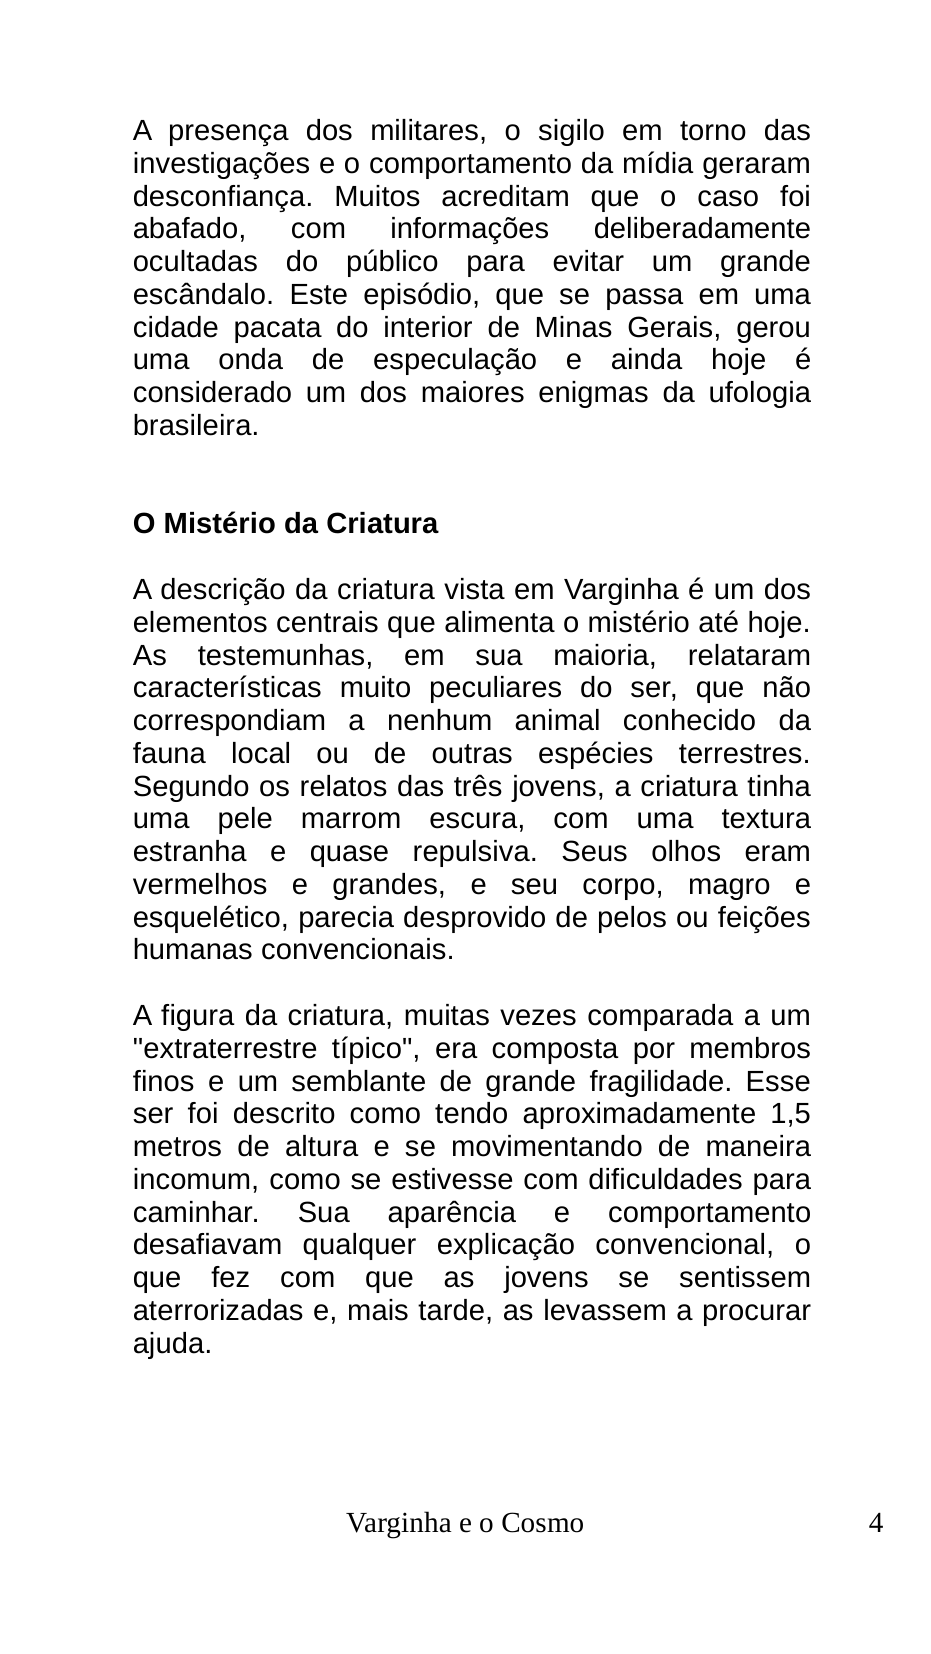

A presença dos militares, o sigilo em torno das investigações e o comportamento da mídia geraram desconfiança. Muitos acreditam que o caso foi abafado, com informações deliberadamente ocultadas do público para evitar um grande escândalo. Este episódio, que se passa em uma cidade pacata do interior de Minas Gerais, gerou uma onda de especulação e ainda hoje é considerado um dos maiores enigmas da ufologia brasileira.
O Mistério da Criatura
A descrição da criatura vista em Varginha é um dos elementos centrais que alimenta o mistério até hoje. As testemunhas, em sua maioria, relataram características muito peculiares do ser, que não correspondiam a nenhum animal conhecido da fauna local ou de outras espécies terrestres. Segundo os relatos das três jovens, a criatura tinha uma pele marrom escura, com uma textura estranha e quase repulsiva. Seus olhos eram vermelhos e grandes, e seu corpo, magro e esquelético, parecia desprovido de pelos ou feições humanas convencionais.
A figura da criatura, muitas vezes comparada a um "extraterrestre típico", era composta por membros finos e um semblante de grande fragilidade. Esse ser foi descrito como tendo aproximadamente 1,5 metros de altura e se movimentando de maneira incomum, como se estivesse com dificuldades para caminhar. Sua aparência e comportamento desafiavam qualquer explicação convencional, o que fez com que as jovens se sentissem aterrorizadas e, mais tarde, as levassem a procurar ajuda.
Varginha e o Cosmo
4